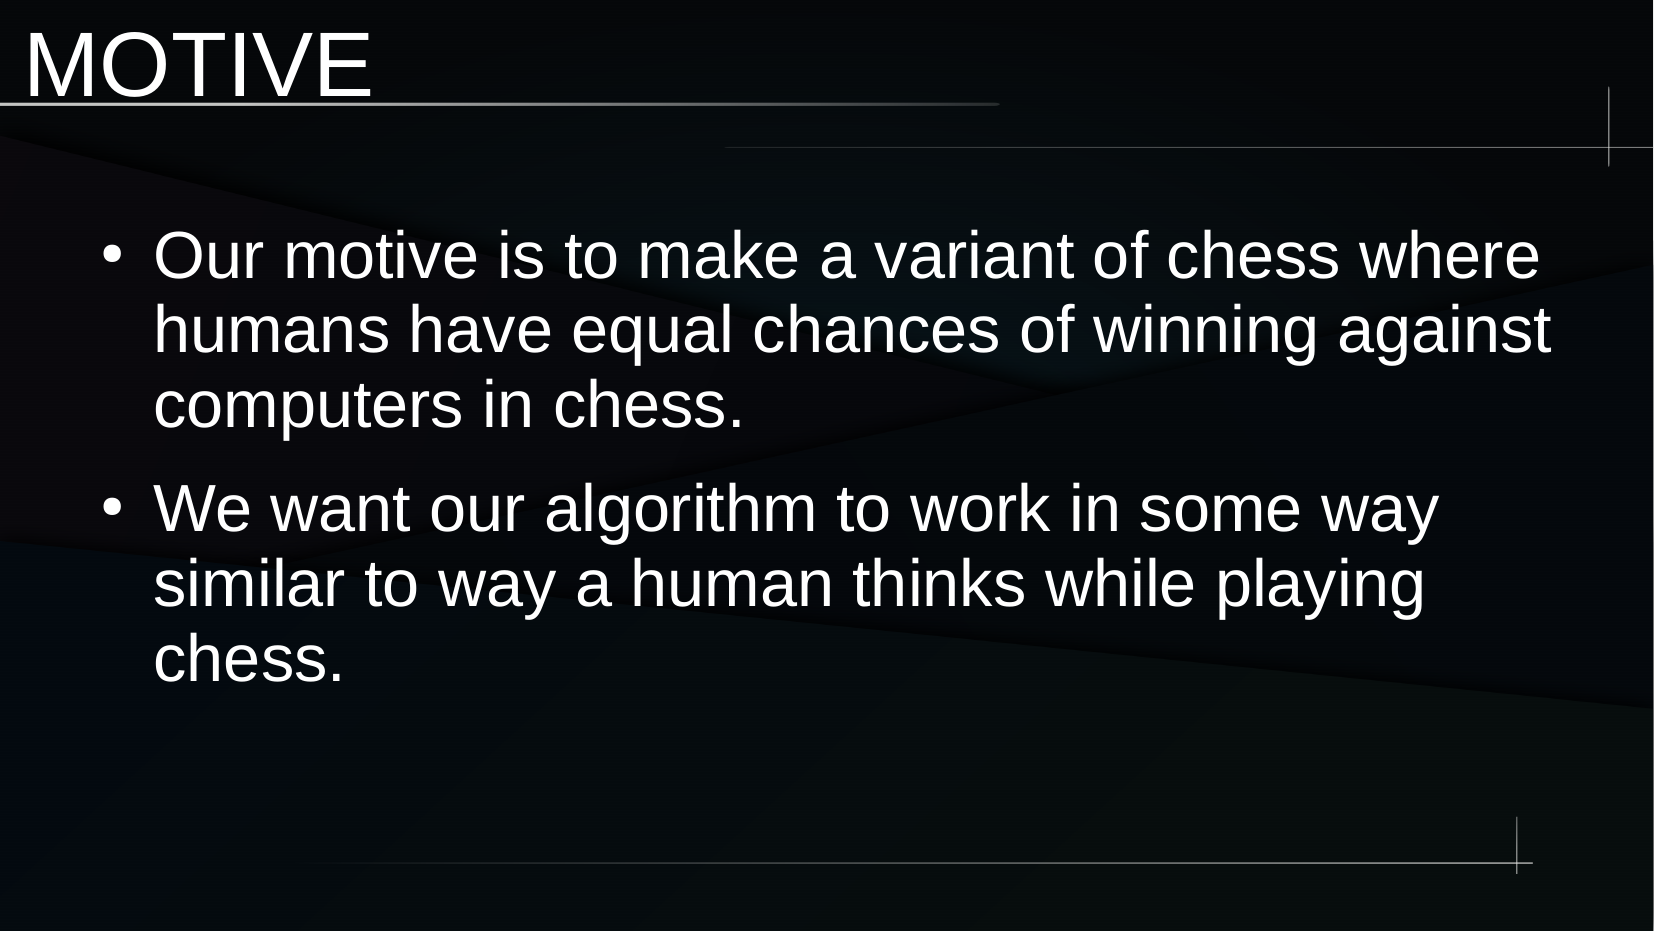

# MOTIVE
Our motive is to make a variant of chess where humans have equal chances of winning against computers in chess.
We want our algorithm to work in some way similar to way a human thinks while playing chess.